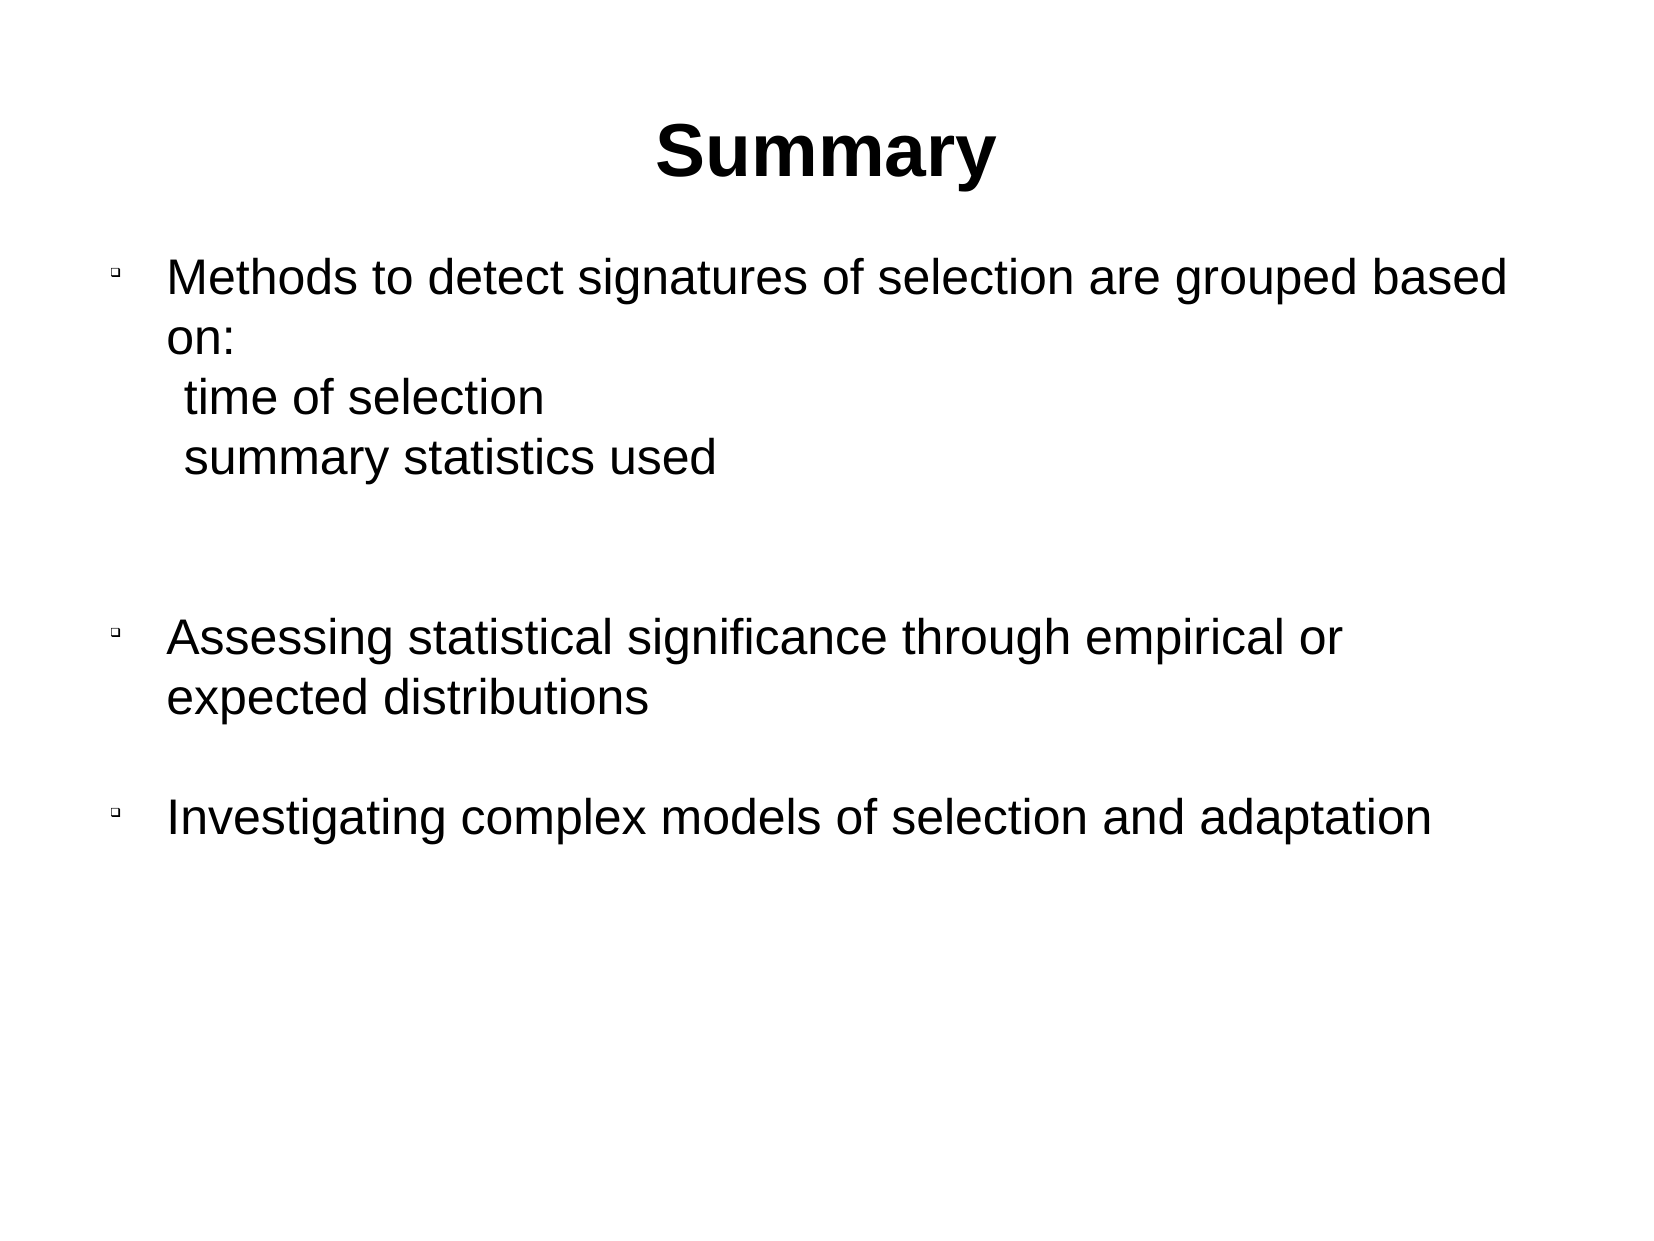

# Summary
Methods to detect signatures of selection are grouped based on:
	time of selection
	summary statistics used
Assessing statistical significance through empirical or expected distributions
Investigating complex models of selection and adaptation